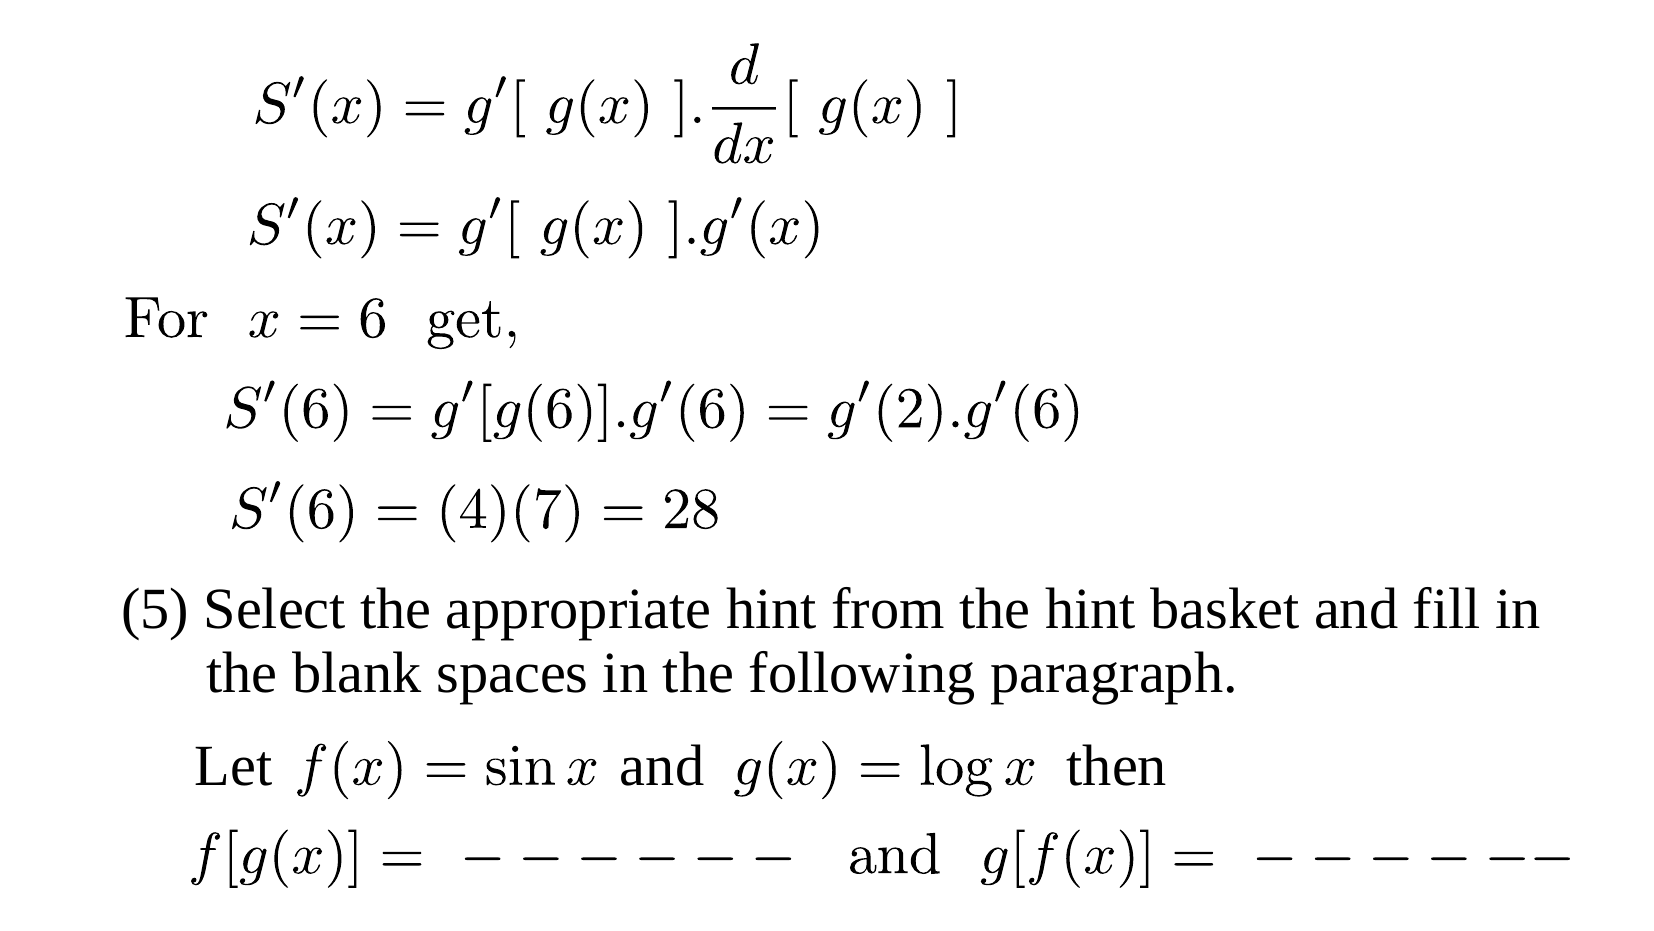

# (5) Select the appropriate hint from the hint basket and fill in the blank spaces in the following paragraph. Let and then